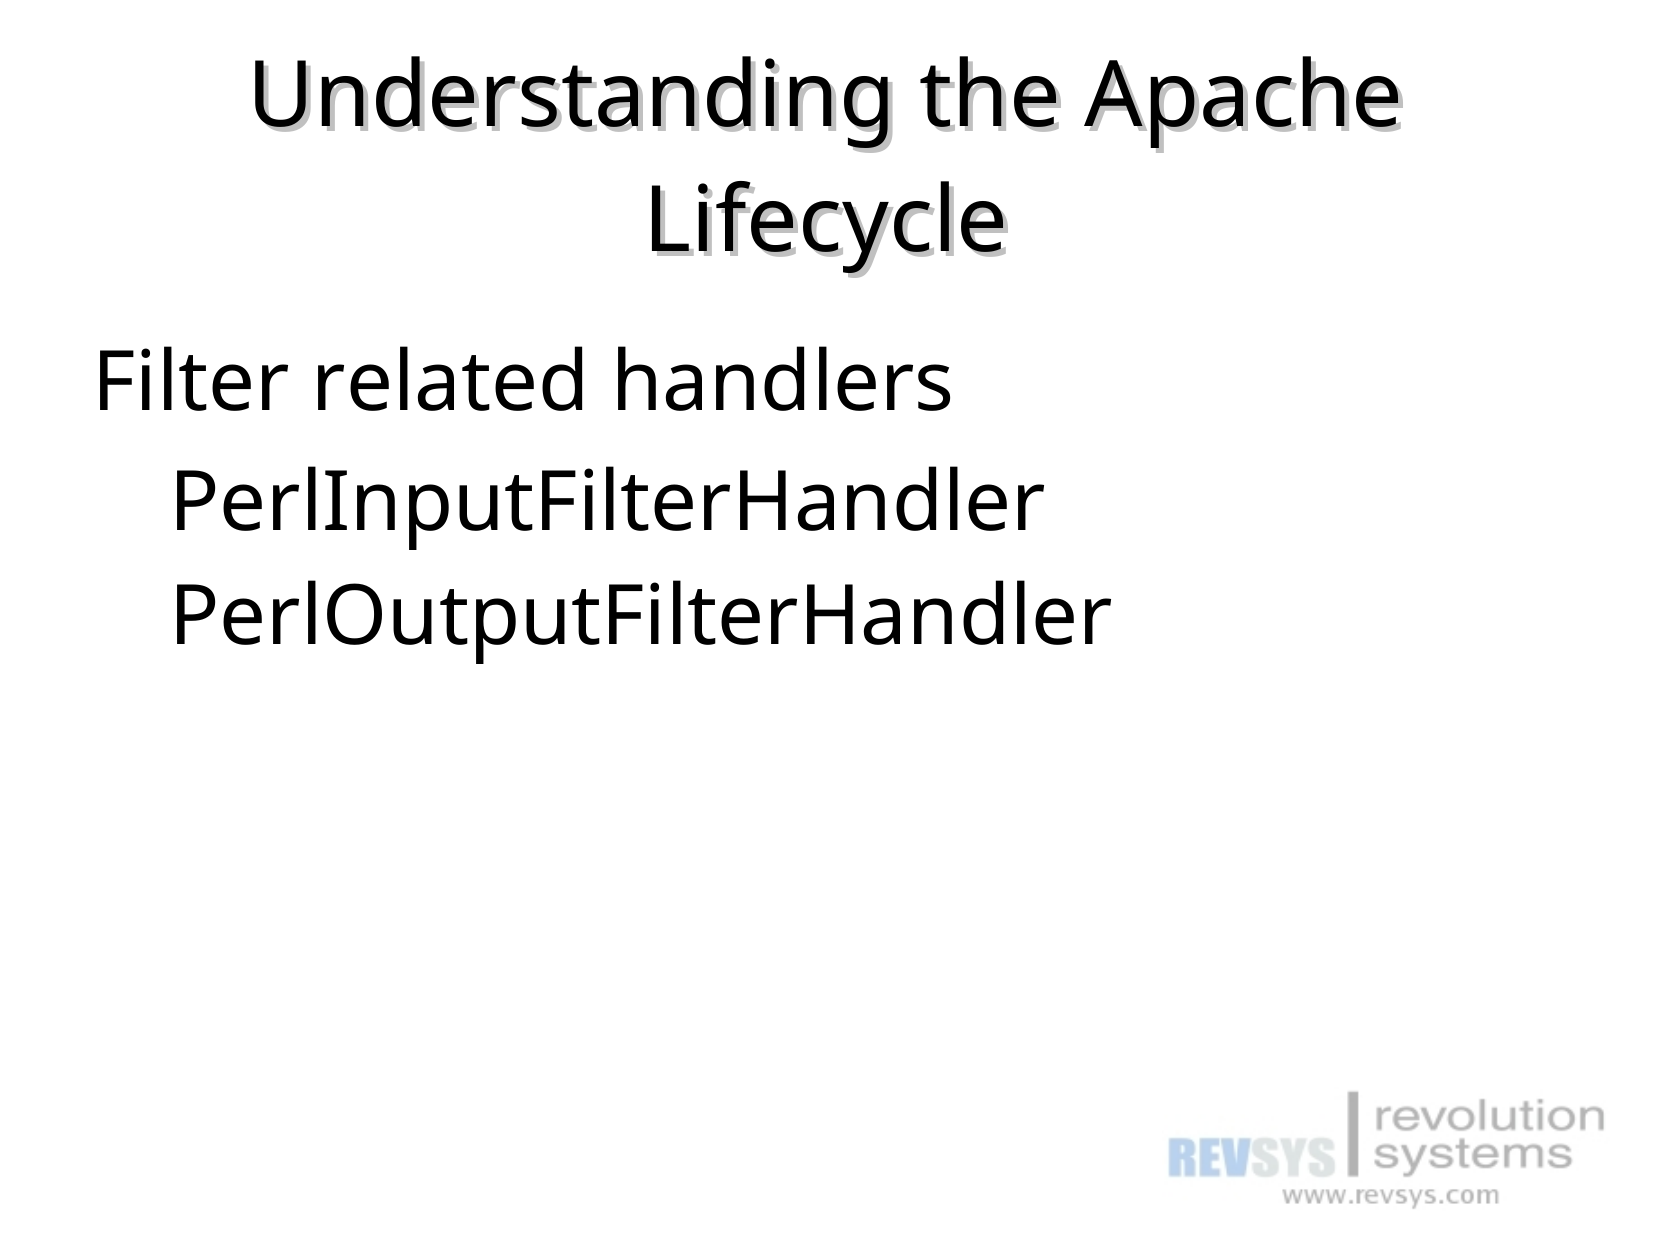

# Understanding the Apache Lifecycle
Filter related handlers
PerlInputFilterHandler
PerlOutputFilterHandler